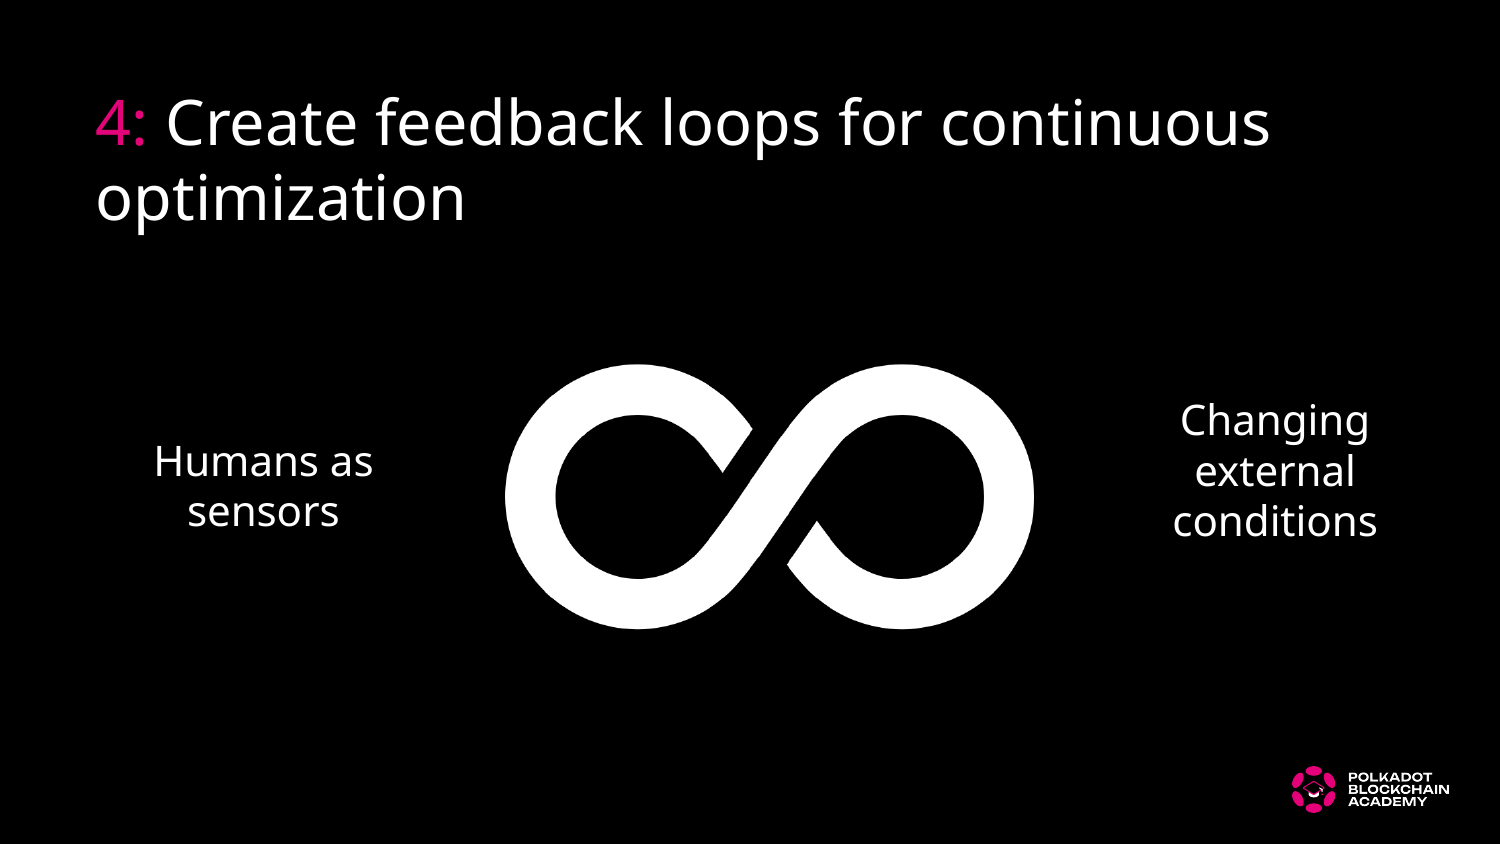

# 4: Create feedback loops for continuous optimization
Changing external conditions
Humans as sensors